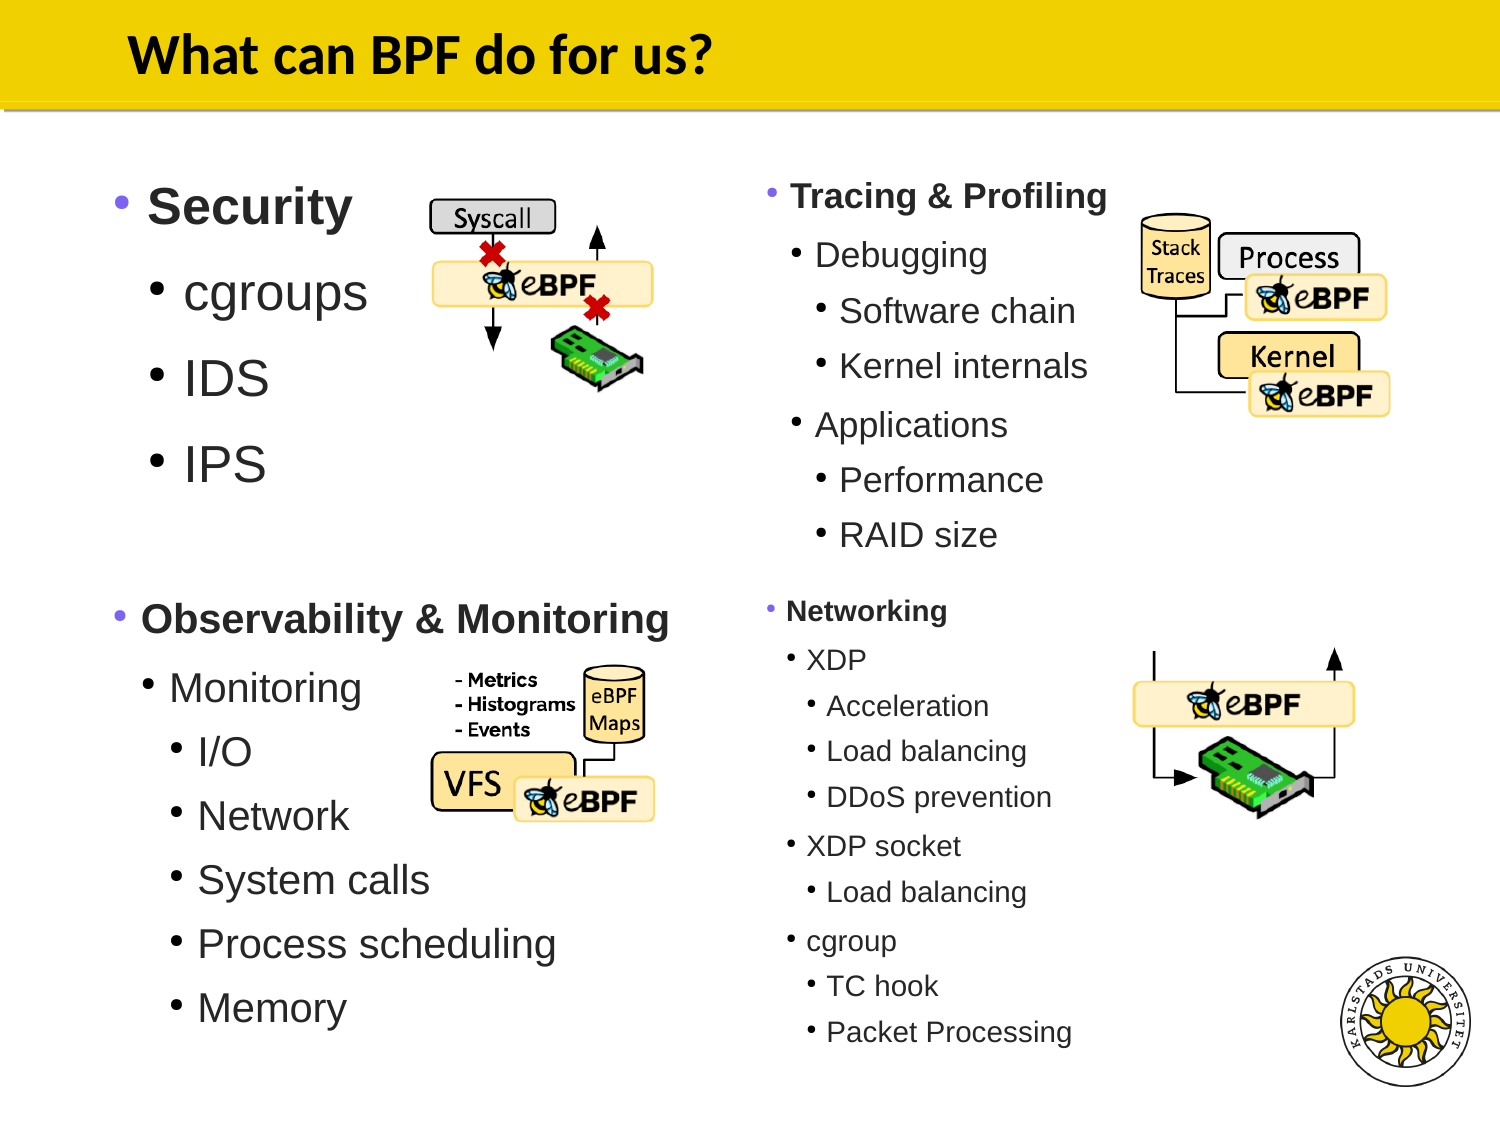

What can BPF do for us?
# Security
cgroups
IDS
IPS
Tracing & Profiling
Debugging
Software chain
Kernel internals
Applications
Performance
RAID size
Observability & Monitoring
Monitoring
I/O
Network
System calls
Process scheduling
Memory
Networking
XDP
Acceleration
Load balancing
DDoS prevention
XDP socket
Load balancing
cgroup
TC hook
Packet Processing